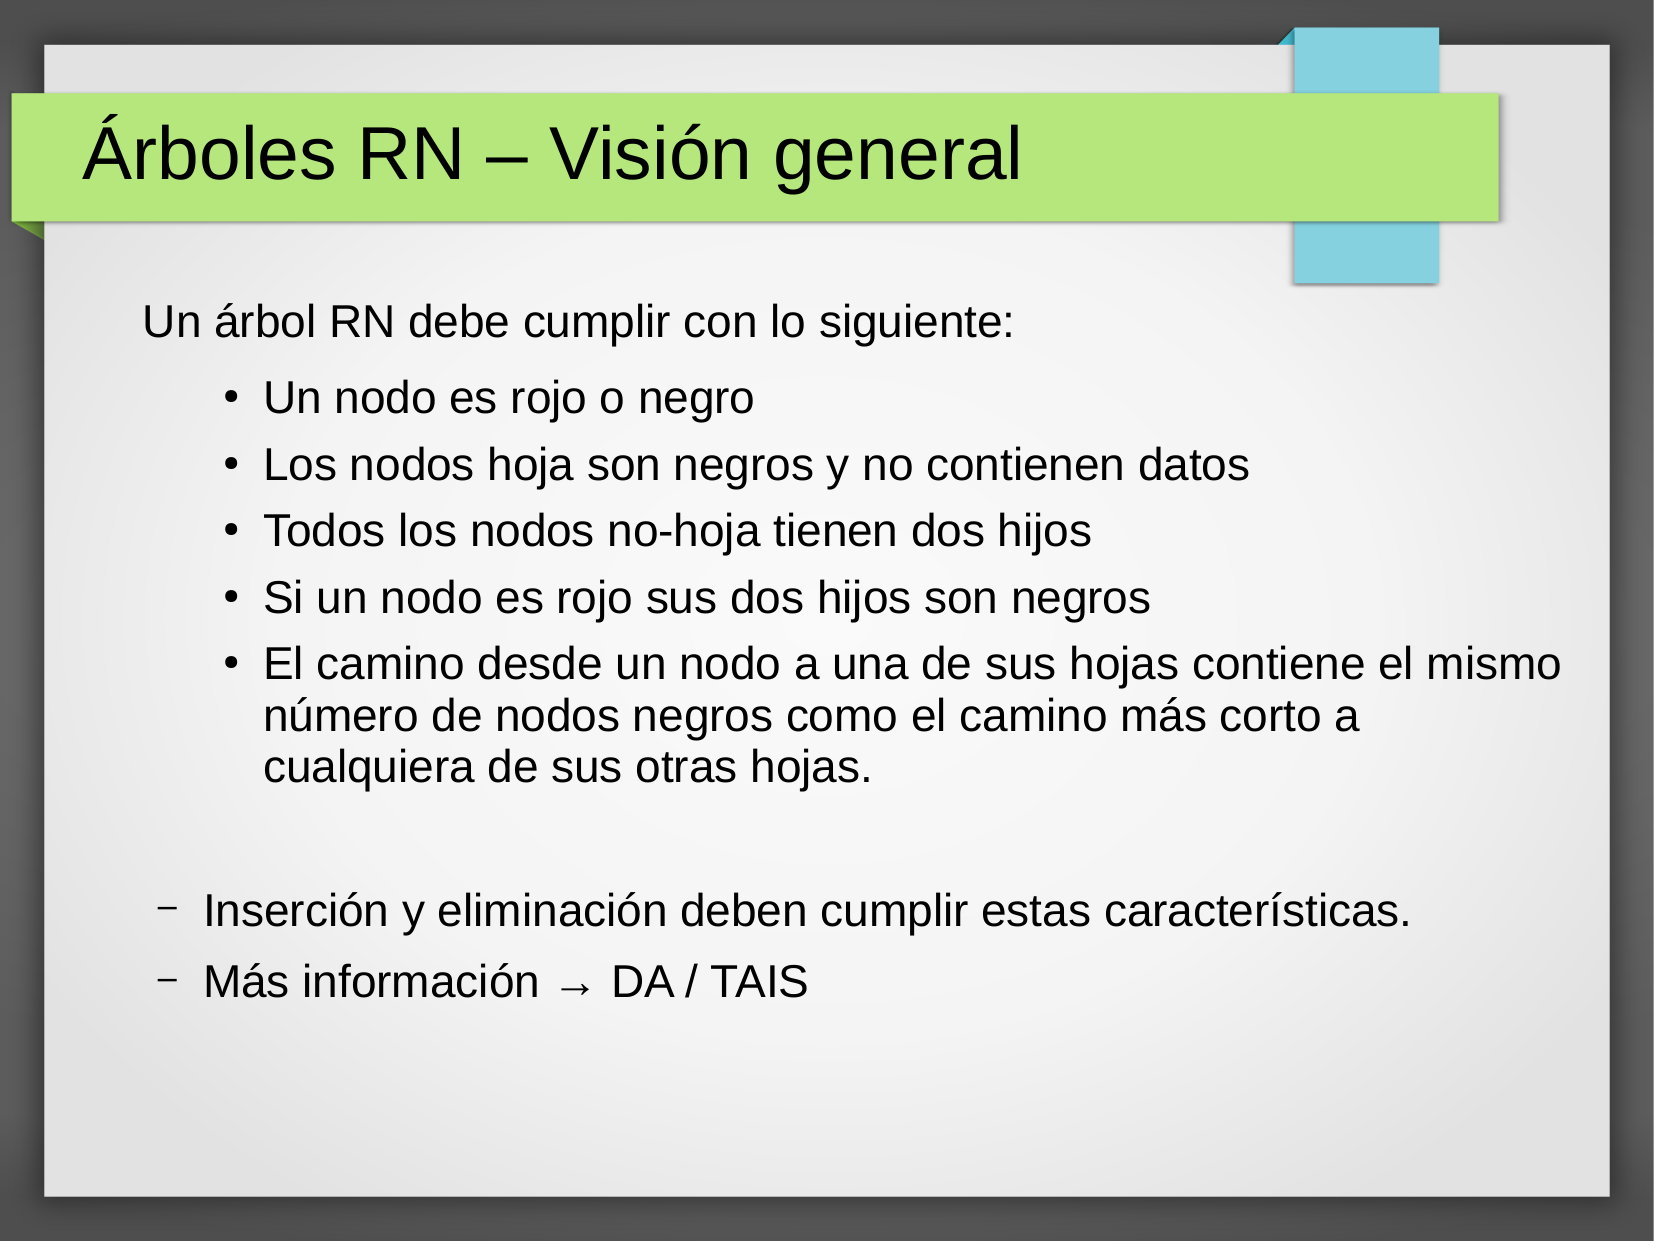

# Árboles RN – Visión general
Un árbol RN debe cumplir con lo siguiente:
Un nodo es rojo o negro
Los nodos hoja son negros y no contienen datos
Todos los nodos no-hoja tienen dos hijos
Si un nodo es rojo sus dos hijos son negros
El camino desde un nodo a una de sus hojas contiene el mismo número de nodos negros como el camino más corto a cualquiera de sus otras hojas.
Inserción y eliminación deben cumplir estas características.
Más información → DA / TAIS